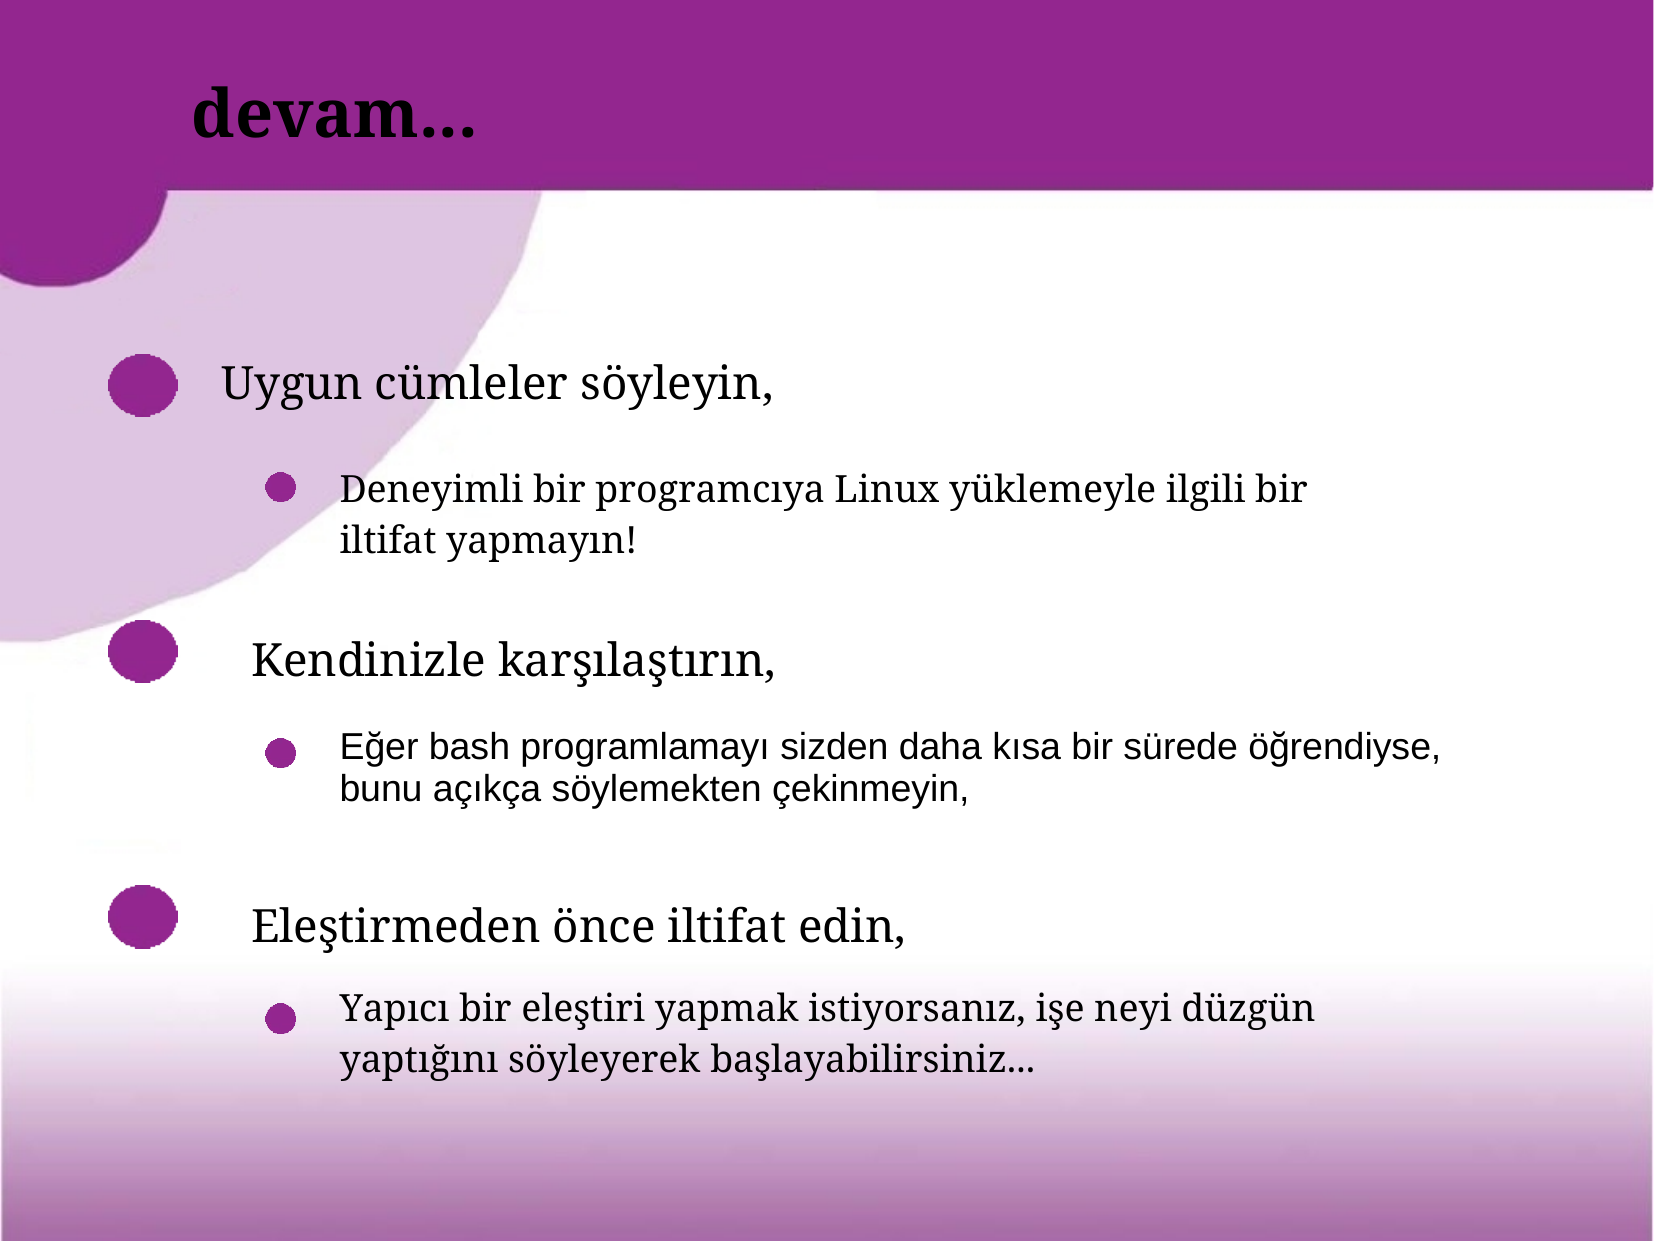

devam...
Uygun cümleler söyleyin,
Deneyimli bir programcıya Linux yüklemeyle ilgili bir iltifat yapmayın!
Kendinizle karşılaştırın,
Eğer bash programlamayı sizden daha kısa bir sürede öğrendiyse, bunu açıkça söylemekten çekinmeyin,
Eleştirmeden önce iltifat edin,
Yapıcı bir eleştiri yapmak istiyorsanız, işe neyi düzgün yaptığını söyleyerek başlayabilirsiniz...